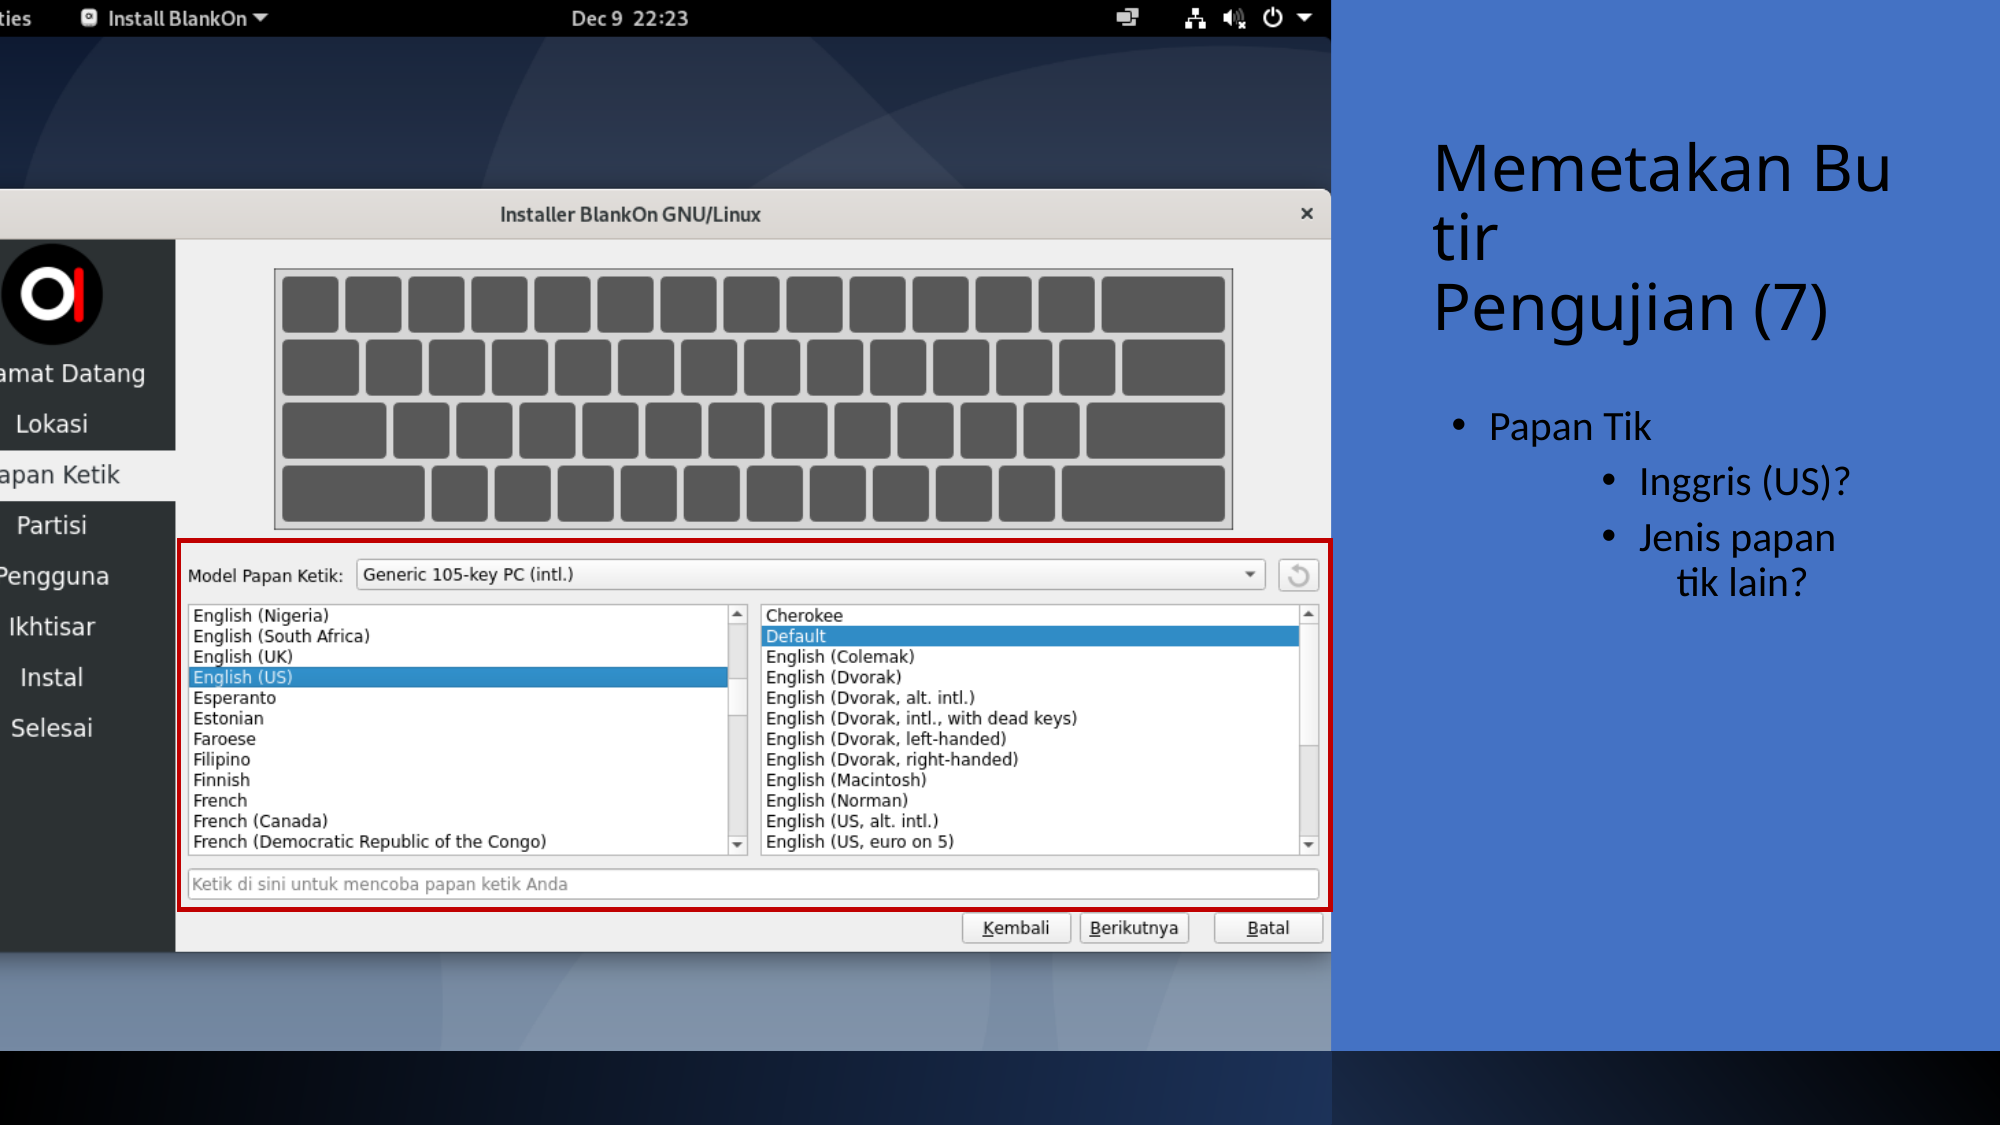

# Memetakan Butir  Pengujian (7)
Papan Tik
Inggris (US)?
Jenis papan tik lain?